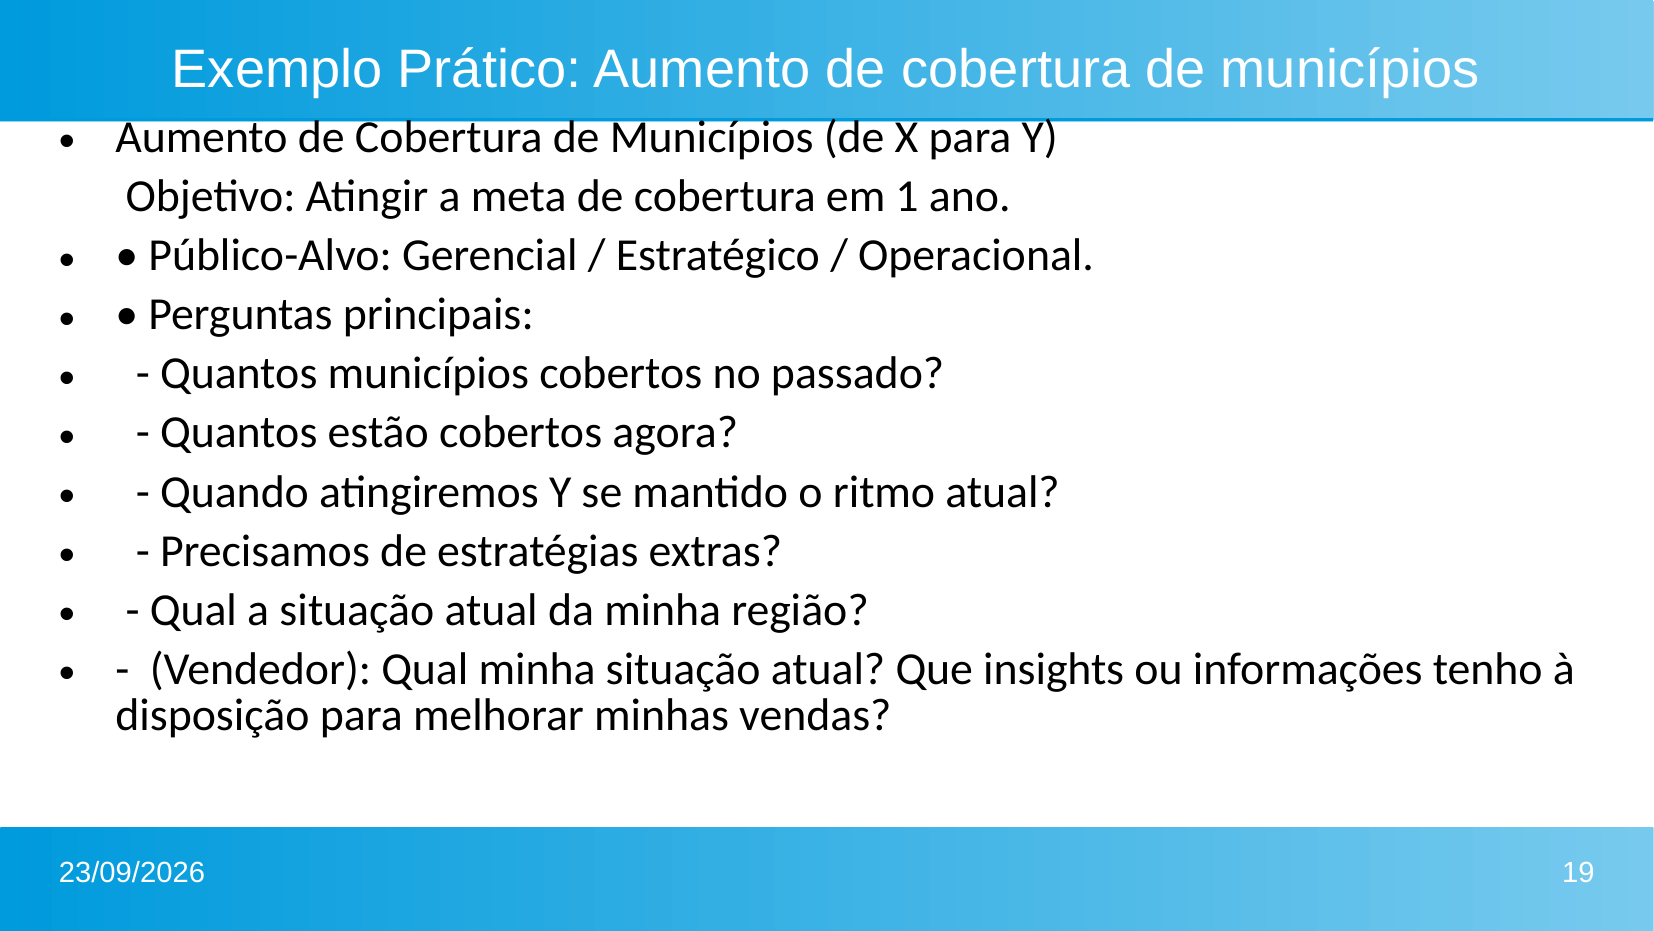

# Exemplo Prático: Aumento de cobertura de municípios
Aumento de Cobertura de Municípios (de X para Y)
 Objetivo: Atingir a meta de cobertura em 1 ano.
• Público-Alvo: Gerencial / Estratégico / Operacional.
• Perguntas principais:
 - Quantos municípios cobertos no passado?
 - Quantos estão cobertos agora?
 - Quando atingiremos Y se mantido o ritmo atual?
 - Precisamos de estratégias extras?
 - Qual a situação atual da minha região?
- (Vendedor): Qual minha situação atual? Que insights ou informações tenho à disposição para melhorar minhas vendas?
19